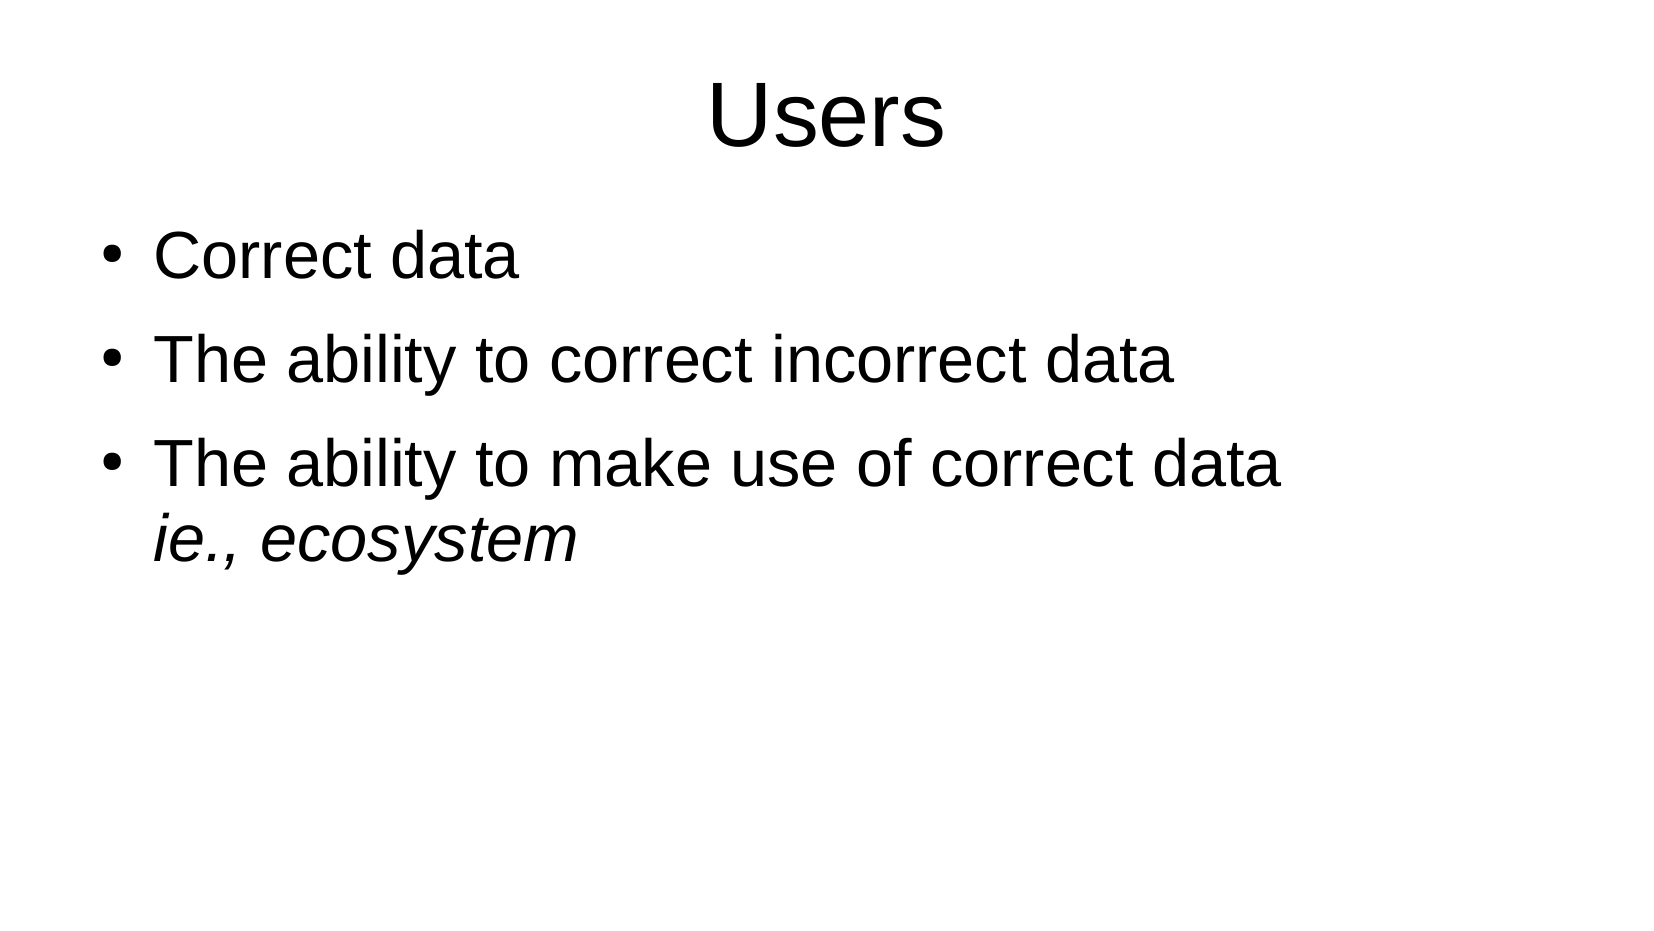

# Users
Correct data
The ability to correct incorrect data
The ability to make use of correct data
ie., ecosystem